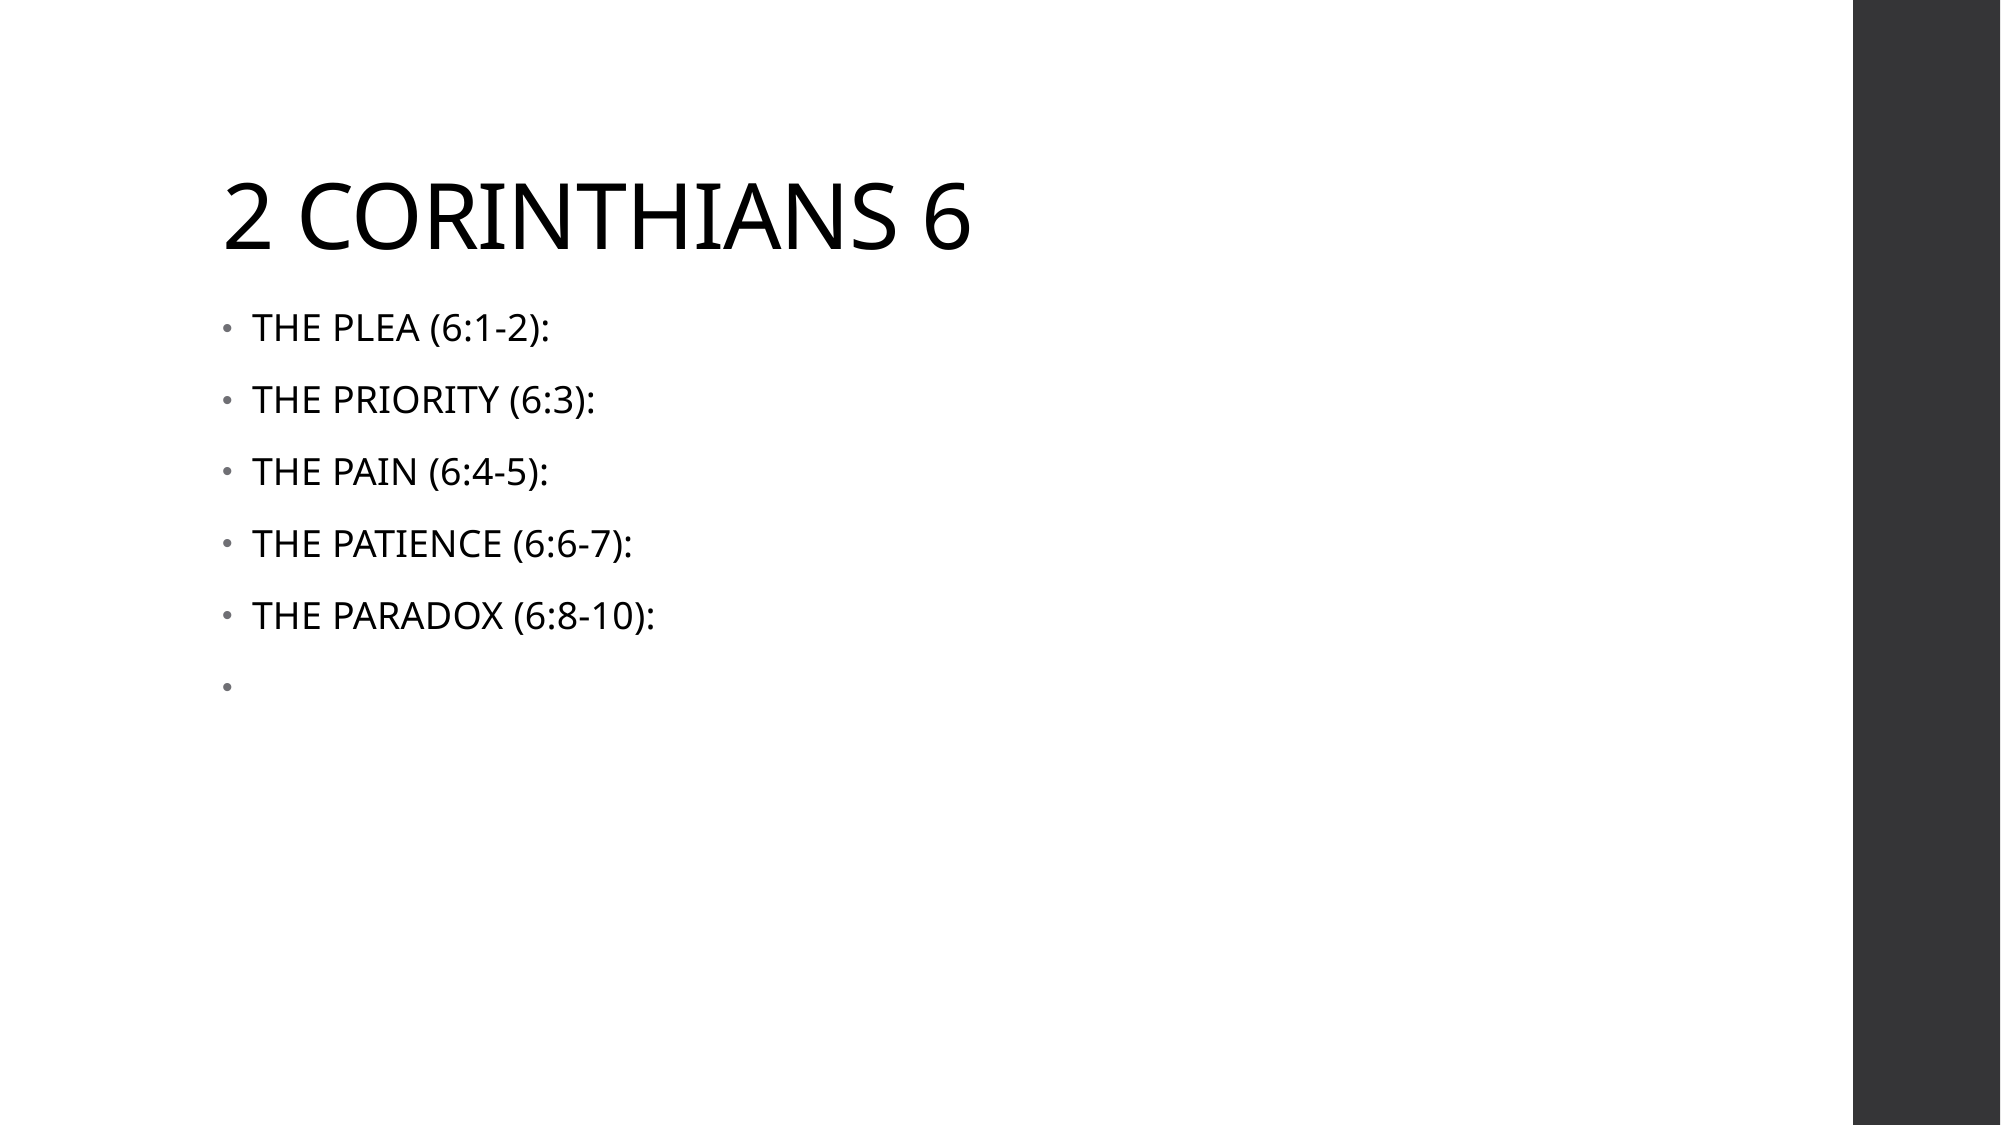

# 2 CORINTHIANS 6
THE PLEA (6:1-2):
THE PRIORITY (6:3):
THE PAIN (6:4-5):
THE PATIENCE (6:6-7):
THE PARADOX (6:8-10):